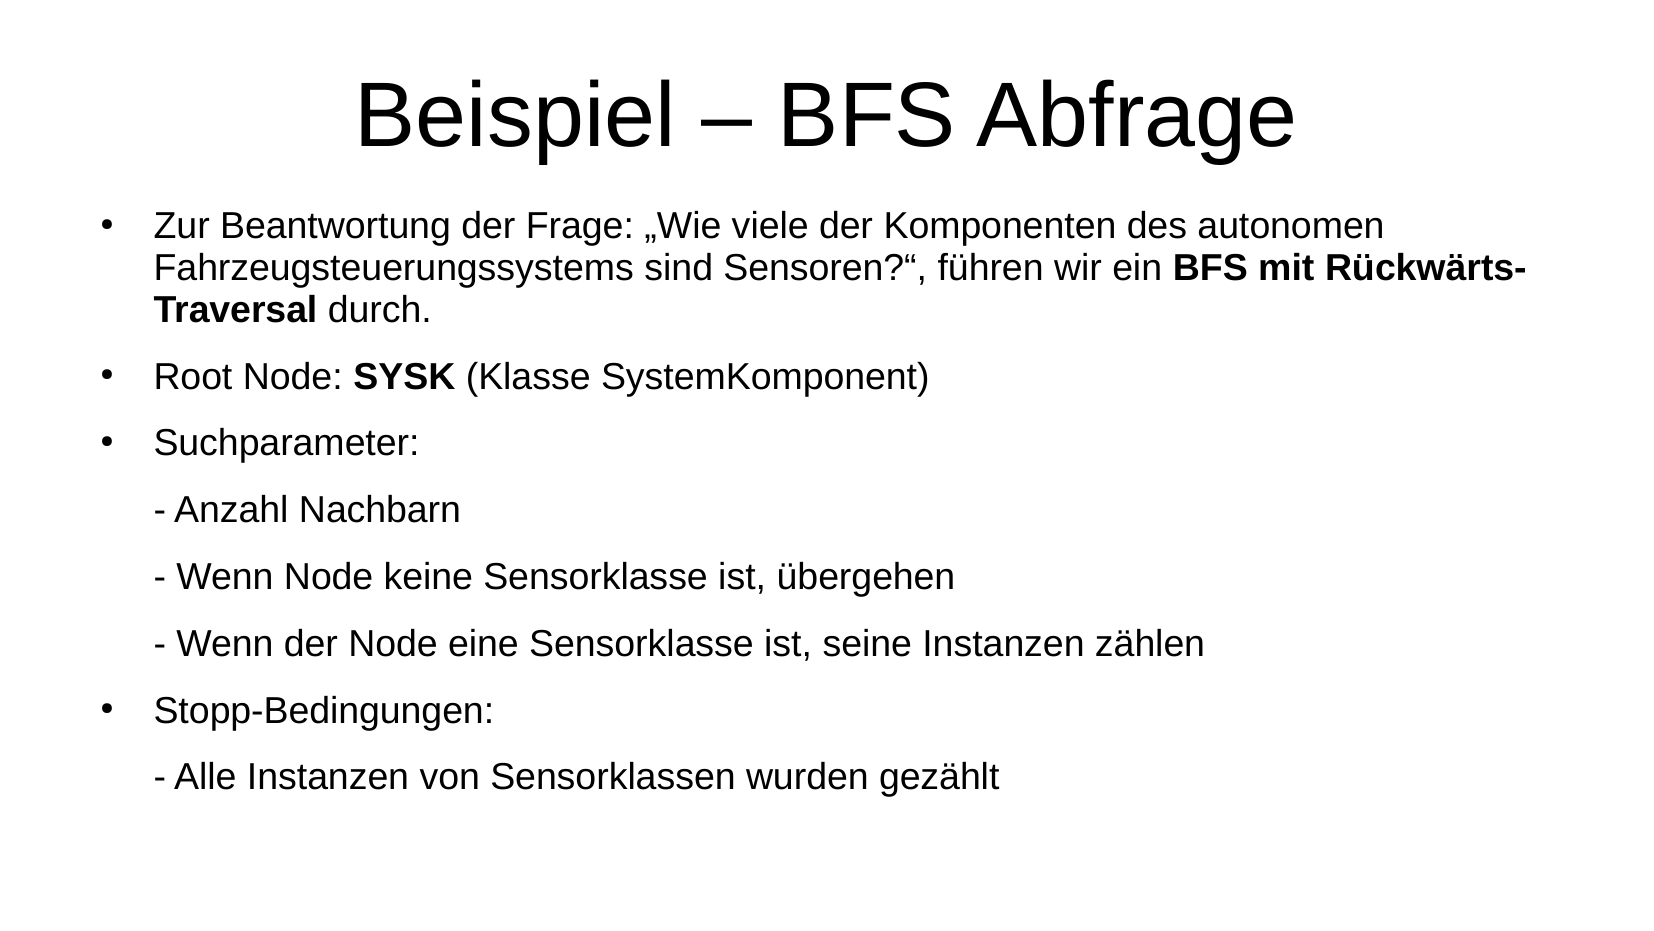

# Beispiel – BFS Abfrage
Zur Beantwortung der Frage: „Wie viele der Komponenten des autonomen Fahrzeugsteuerungssystems sind Sensoren?“, führen wir ein BFS mit Rückwärts-Traversal durch.
Root Node: SYSK (Klasse SystemKomponent)
Suchparameter:
- Anzahl Nachbarn
- Wenn Node keine Sensorklasse ist, übergehen
- Wenn der Node eine Sensorklasse ist, seine Instanzen zählen
Stopp-Bedingungen:
- Alle Instanzen von Sensorklassen wurden gezählt